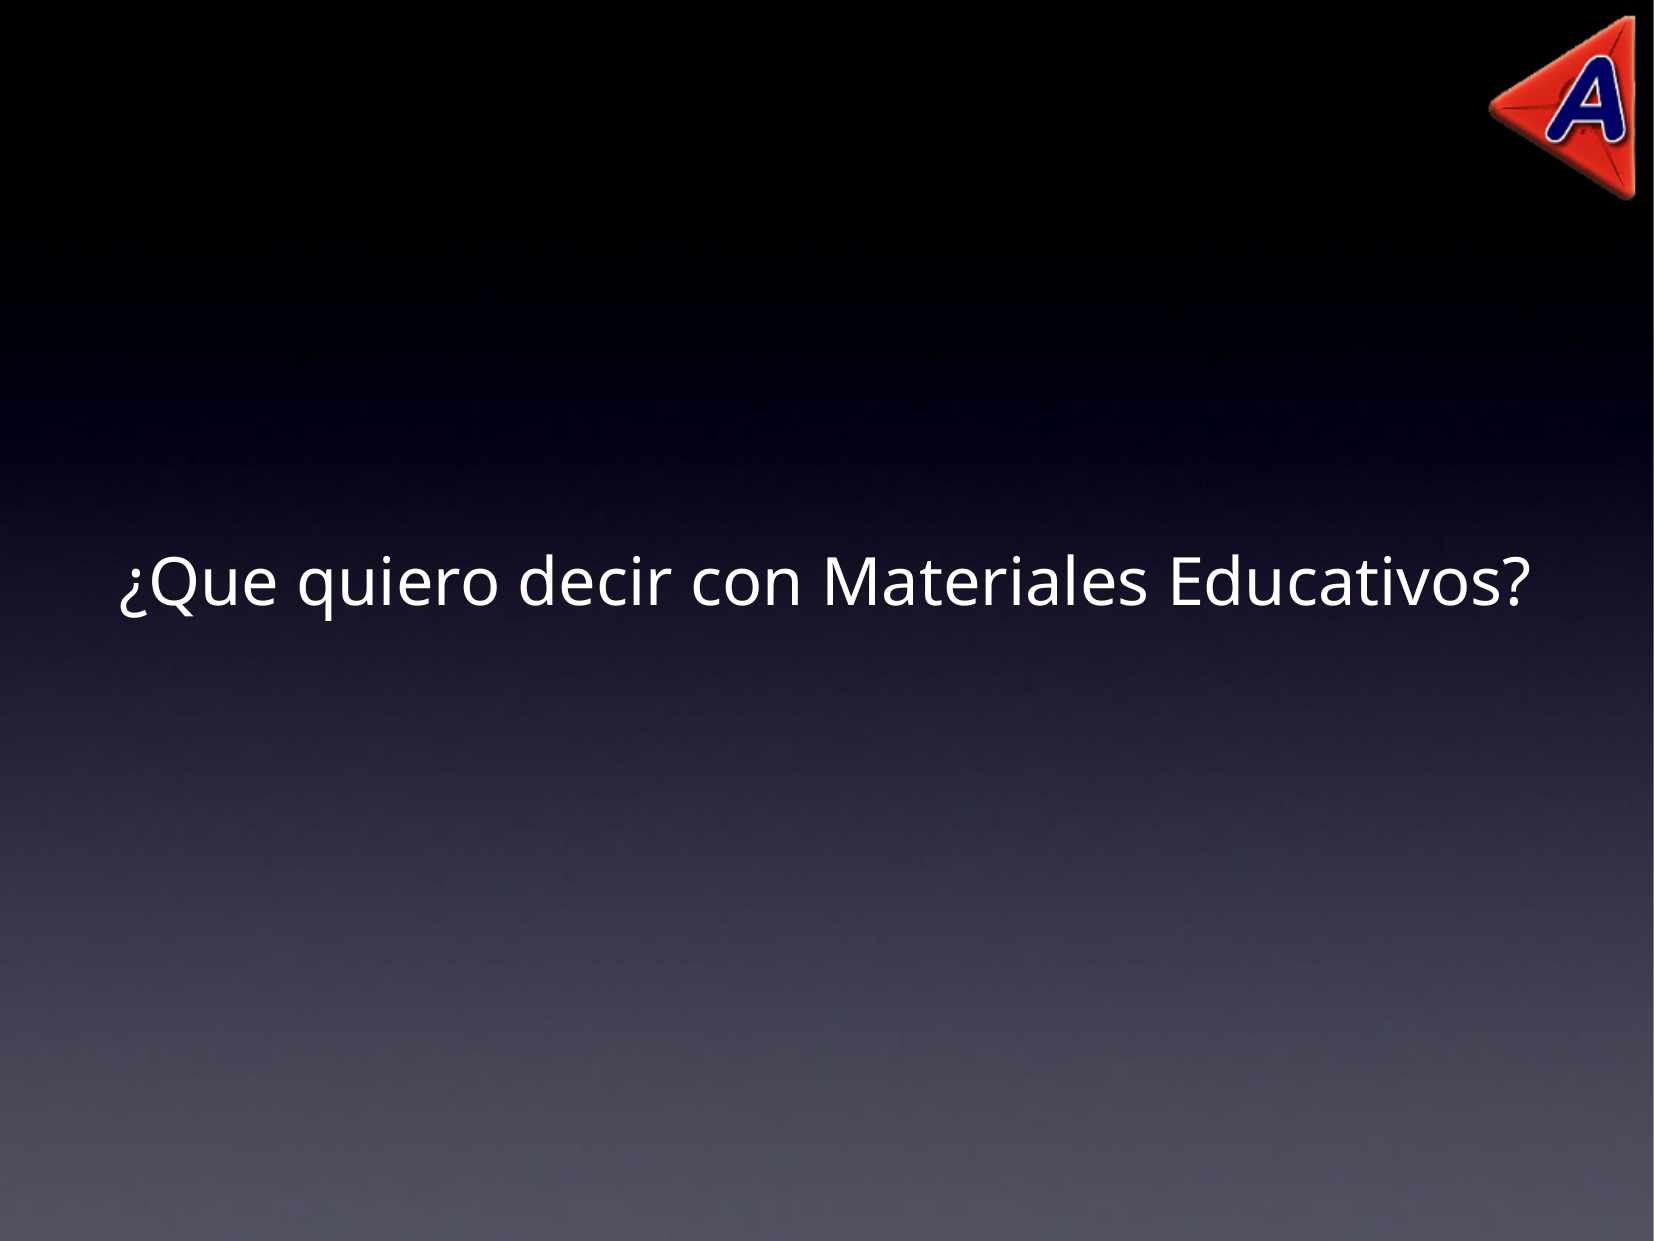

# ¿Que quiero decir con Materiales Educativos?